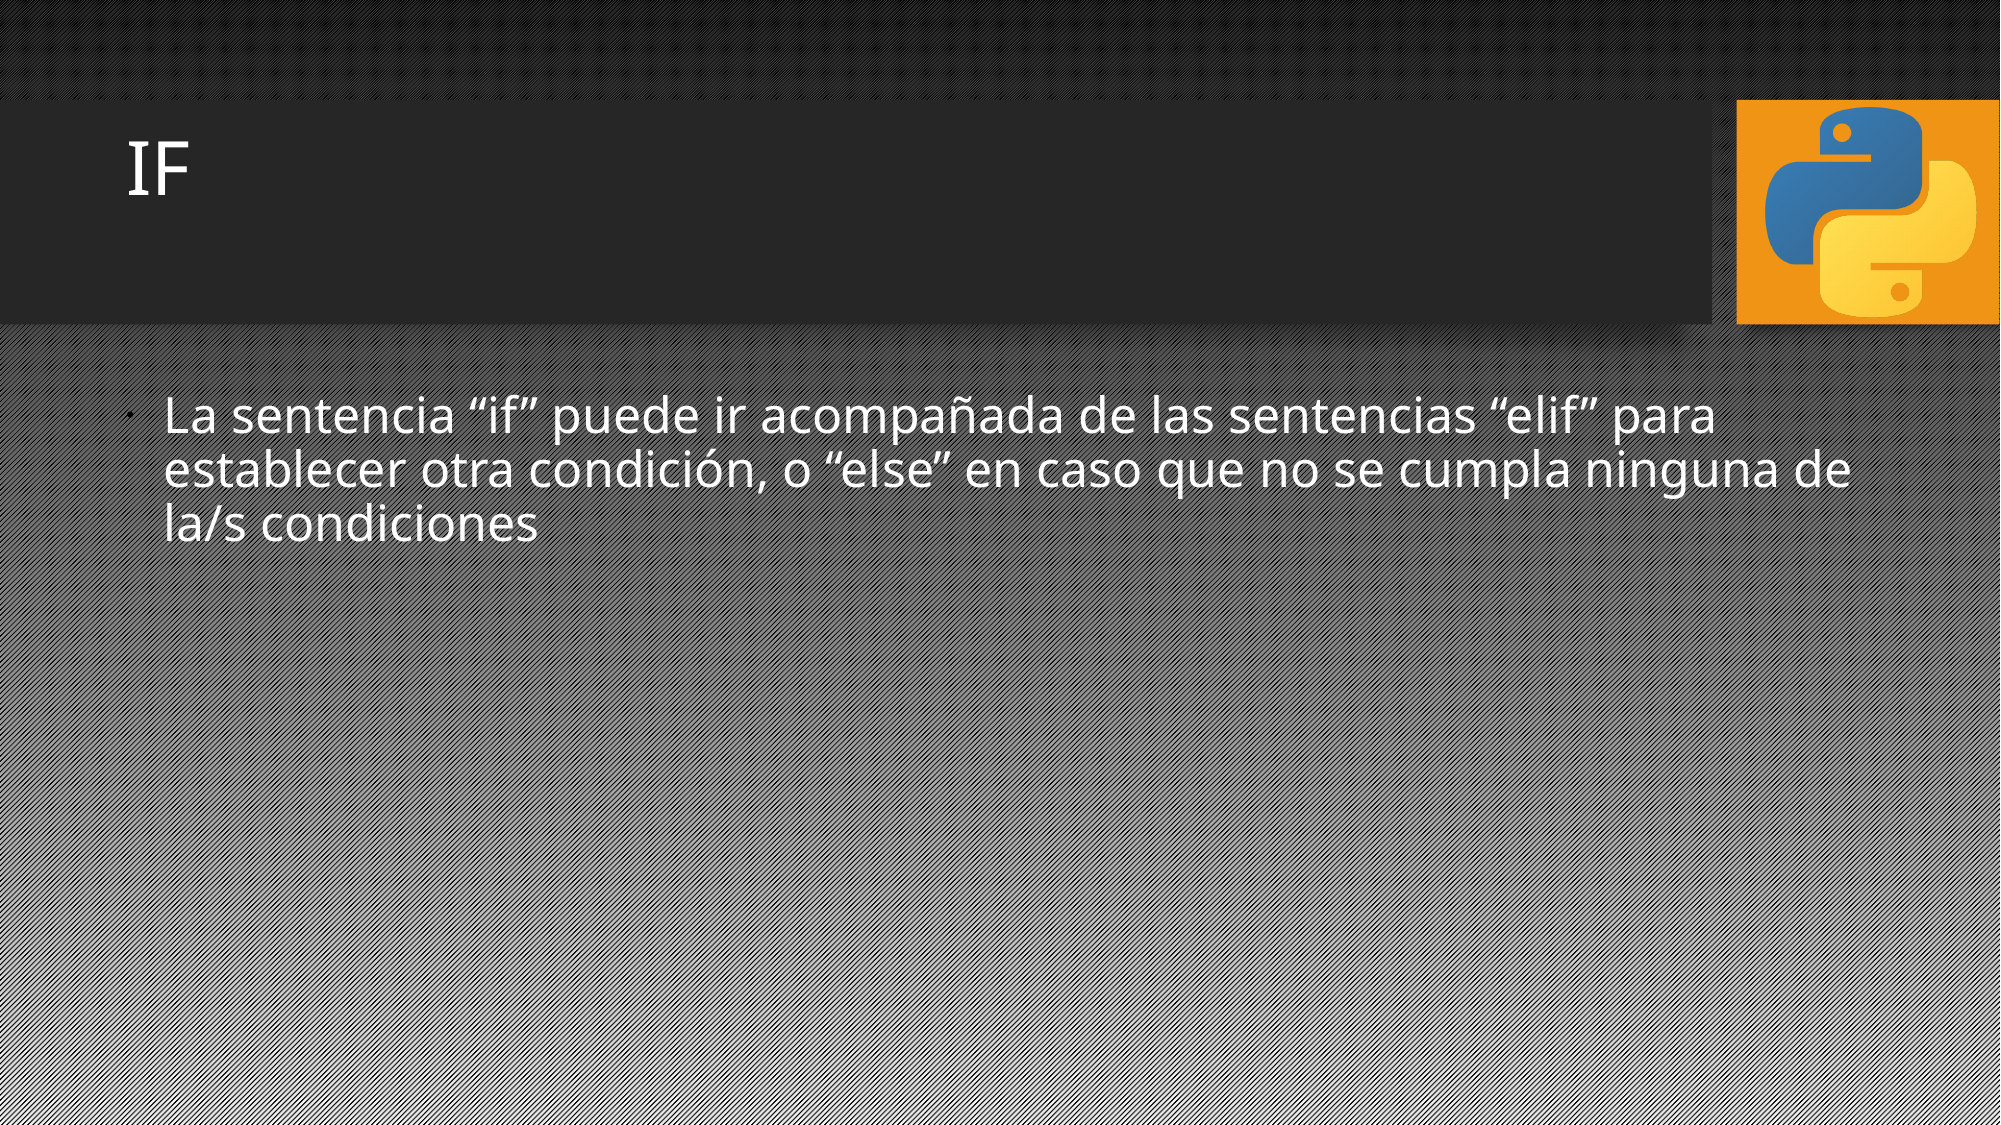

# IF
La sentencia “if” puede ir acompañada de las sentencias “elif” para establecer otra condición, o “else” en caso que no se cumpla ninguna de la/s condiciones